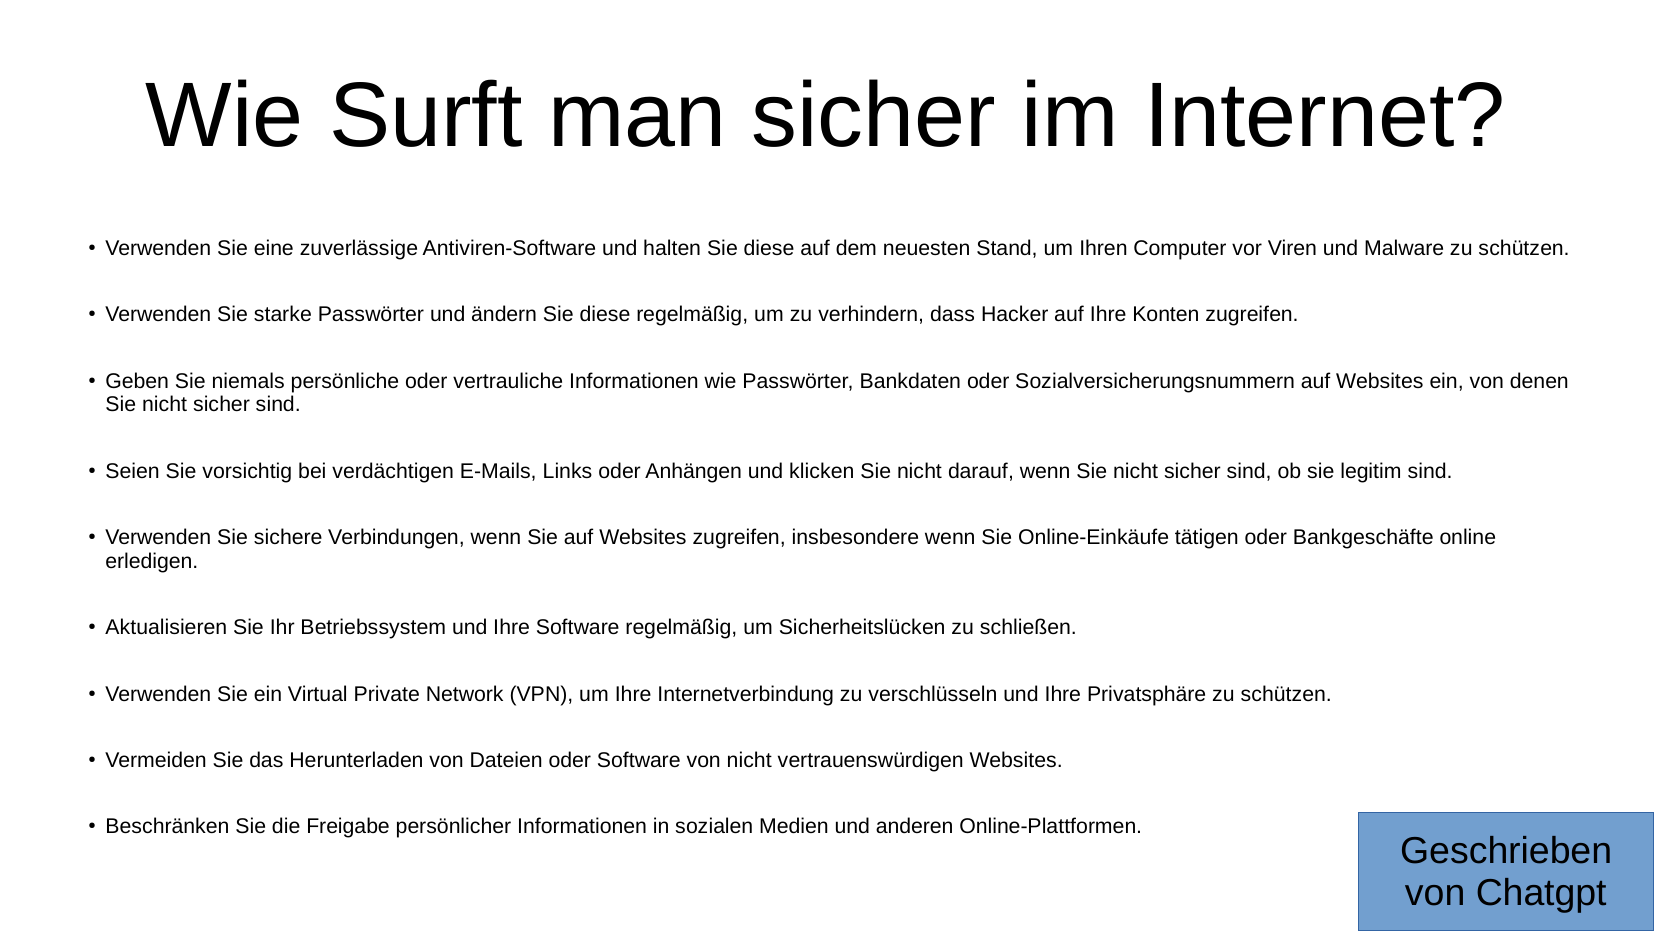

# Wie Surft man sicher im Internet?
Verwenden Sie eine zuverlässige Antiviren-Software und halten Sie diese auf dem neuesten Stand, um Ihren Computer vor Viren und Malware zu schützen.
Verwenden Sie starke Passwörter und ändern Sie diese regelmäßig, um zu verhindern, dass Hacker auf Ihre Konten zugreifen.
Geben Sie niemals persönliche oder vertrauliche Informationen wie Passwörter, Bankdaten oder Sozialversicherungsnummern auf Websites ein, von denen Sie nicht sicher sind.
Seien Sie vorsichtig bei verdächtigen E-Mails, Links oder Anhängen und klicken Sie nicht darauf, wenn Sie nicht sicher sind, ob sie legitim sind.
Verwenden Sie sichere Verbindungen, wenn Sie auf Websites zugreifen, insbesondere wenn Sie Online-Einkäufe tätigen oder Bankgeschäfte online erledigen.
Aktualisieren Sie Ihr Betriebssystem und Ihre Software regelmäßig, um Sicherheitslücken zu schließen.
Verwenden Sie ein Virtual Private Network (VPN), um Ihre Internetverbindung zu verschlüsseln und Ihre Privatsphäre zu schützen.
Vermeiden Sie das Herunterladen von Dateien oder Software von nicht vertrauenswürdigen Websites.
Beschränken Sie die Freigabe persönlicher Informationen in sozialen Medien und anderen Online-Plattformen.
Geschrieben von Chatgpt